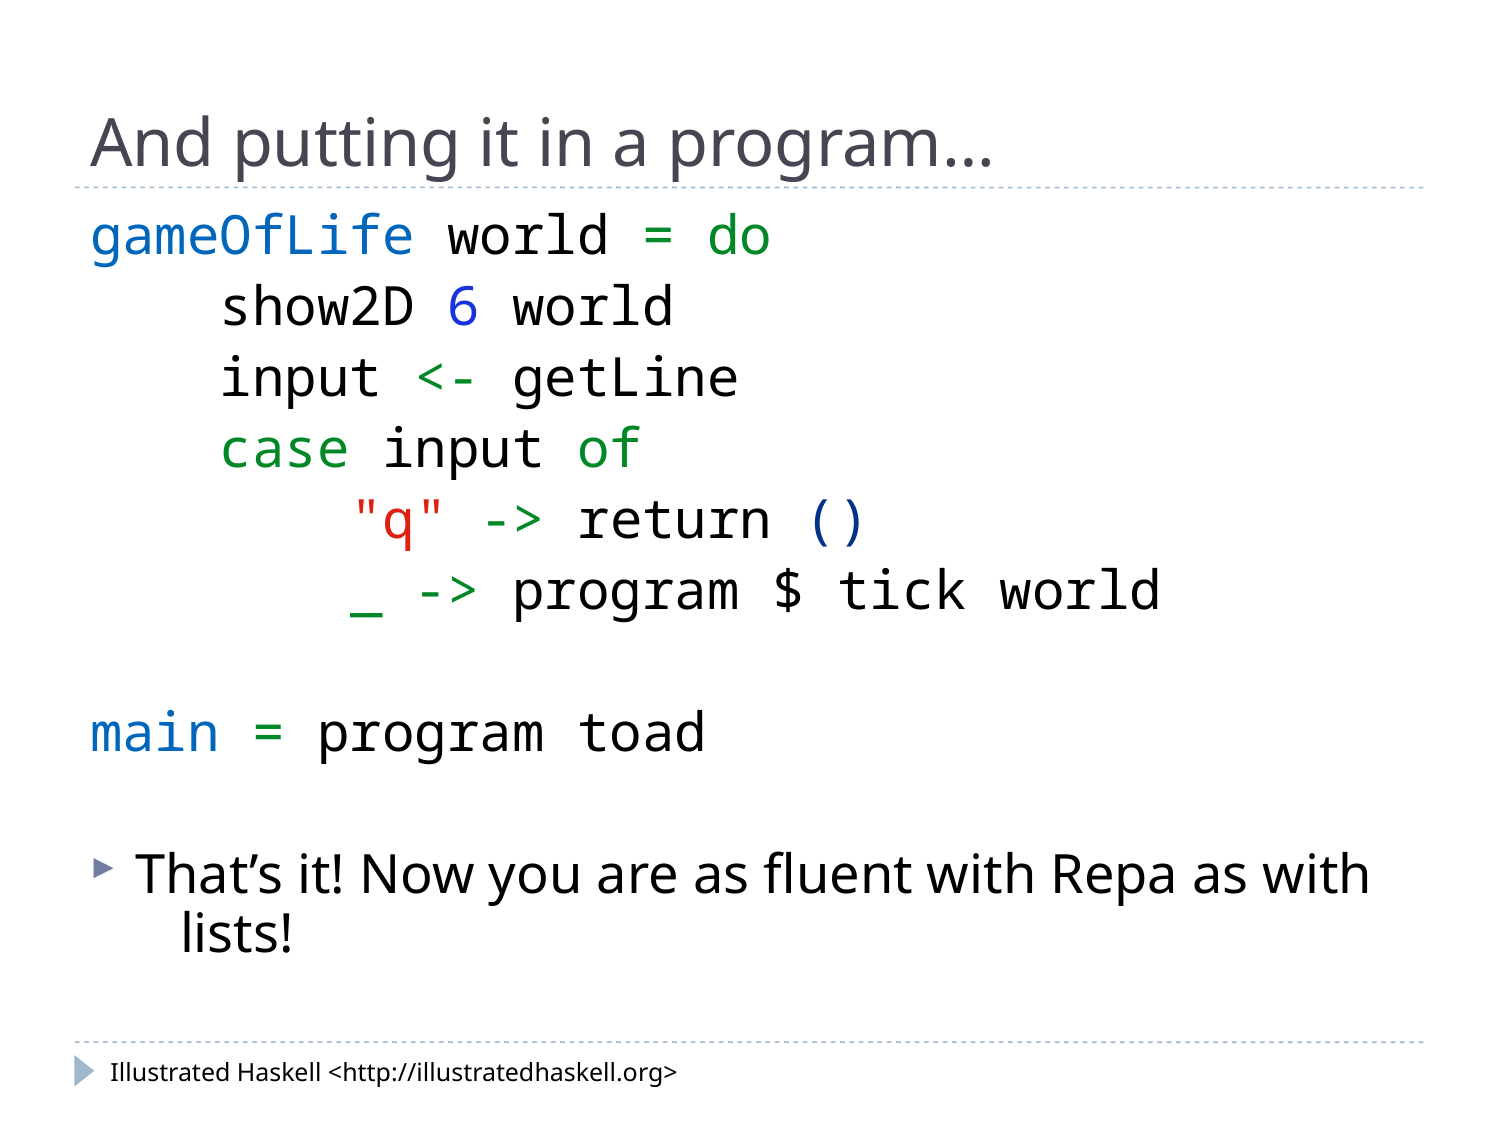

# And putting it in a program…
gameOfLife world = do
 show2D 6 world
 input <- getLine
 case input of
 "q" -> return ()
 _ -> program $ tick world
main = program toad
That’s it! Now you are as fluent with Repa as with lists!